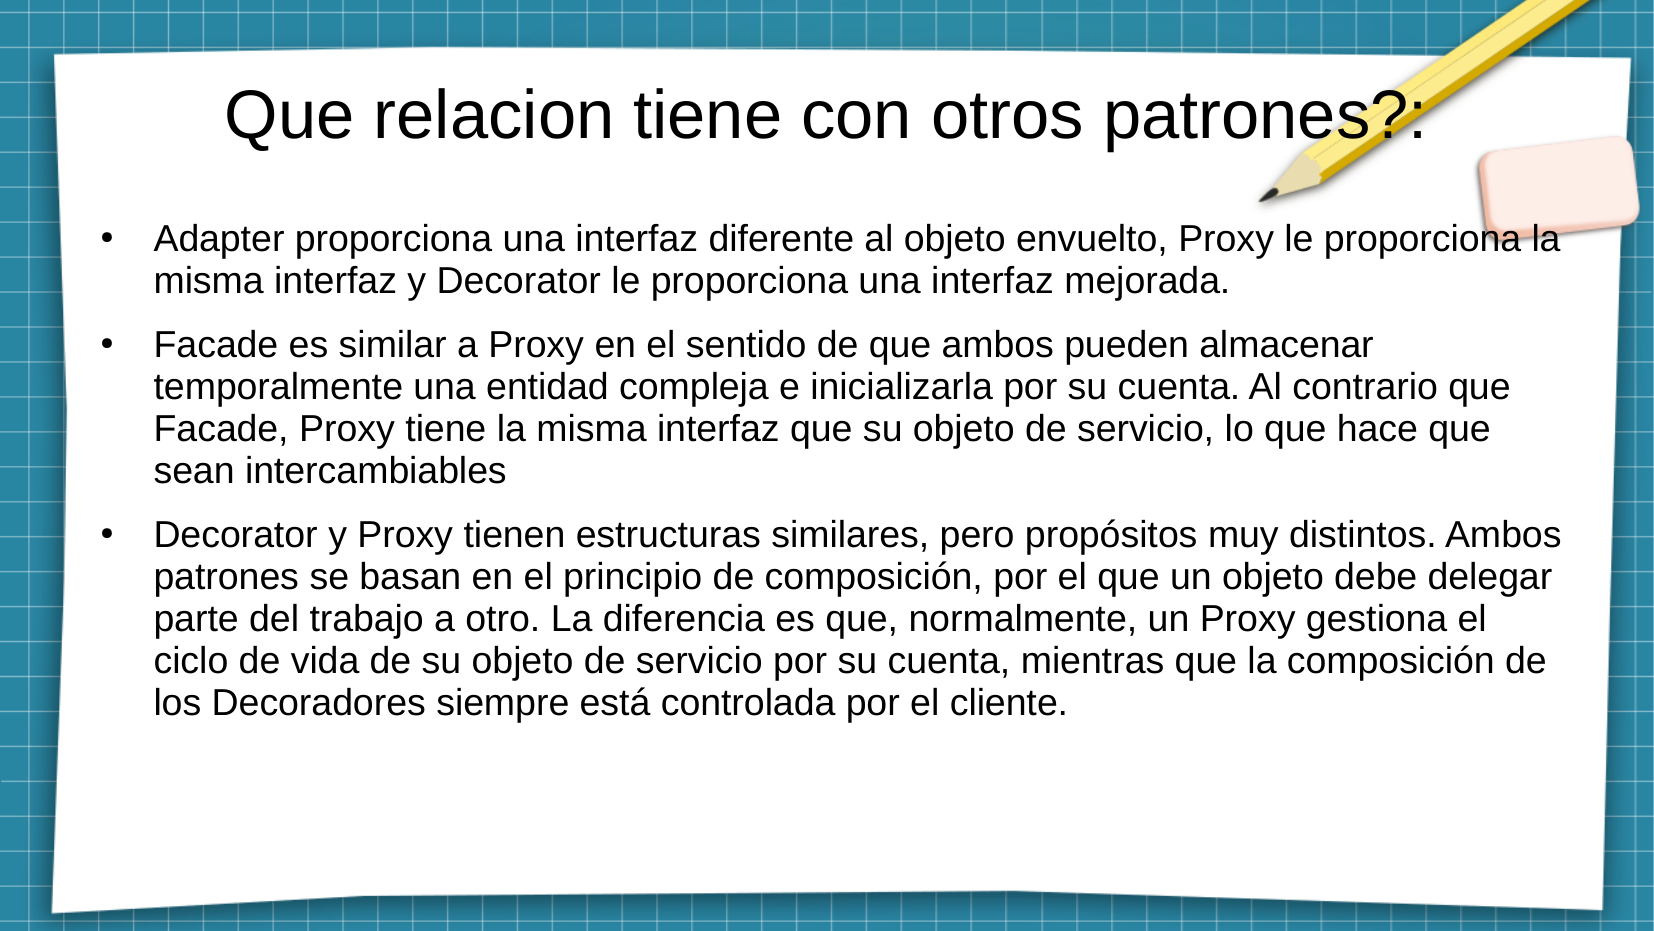

# Que relacion tiene con otros patrones?:
Adapter proporciona una interfaz diferente al objeto envuelto, Proxy le proporciona la misma interfaz y Decorator le proporciona una interfaz mejorada.
Facade es similar a Proxy en el sentido de que ambos pueden almacenar temporalmente una entidad compleja e inicializarla por su cuenta. Al contrario que Facade, Proxy tiene la misma interfaz que su objeto de servicio, lo que hace que sean intercambiables
Decorator y Proxy tienen estructuras similares, pero propósitos muy distintos. Ambos patrones se basan en el principio de composición, por el que un objeto debe delegar parte del trabajo a otro. La diferencia es que, normalmente, un Proxy gestiona el ciclo de vida de su objeto de servicio por su cuenta, mientras que la composición de los Decoradores siempre está controlada por el cliente.